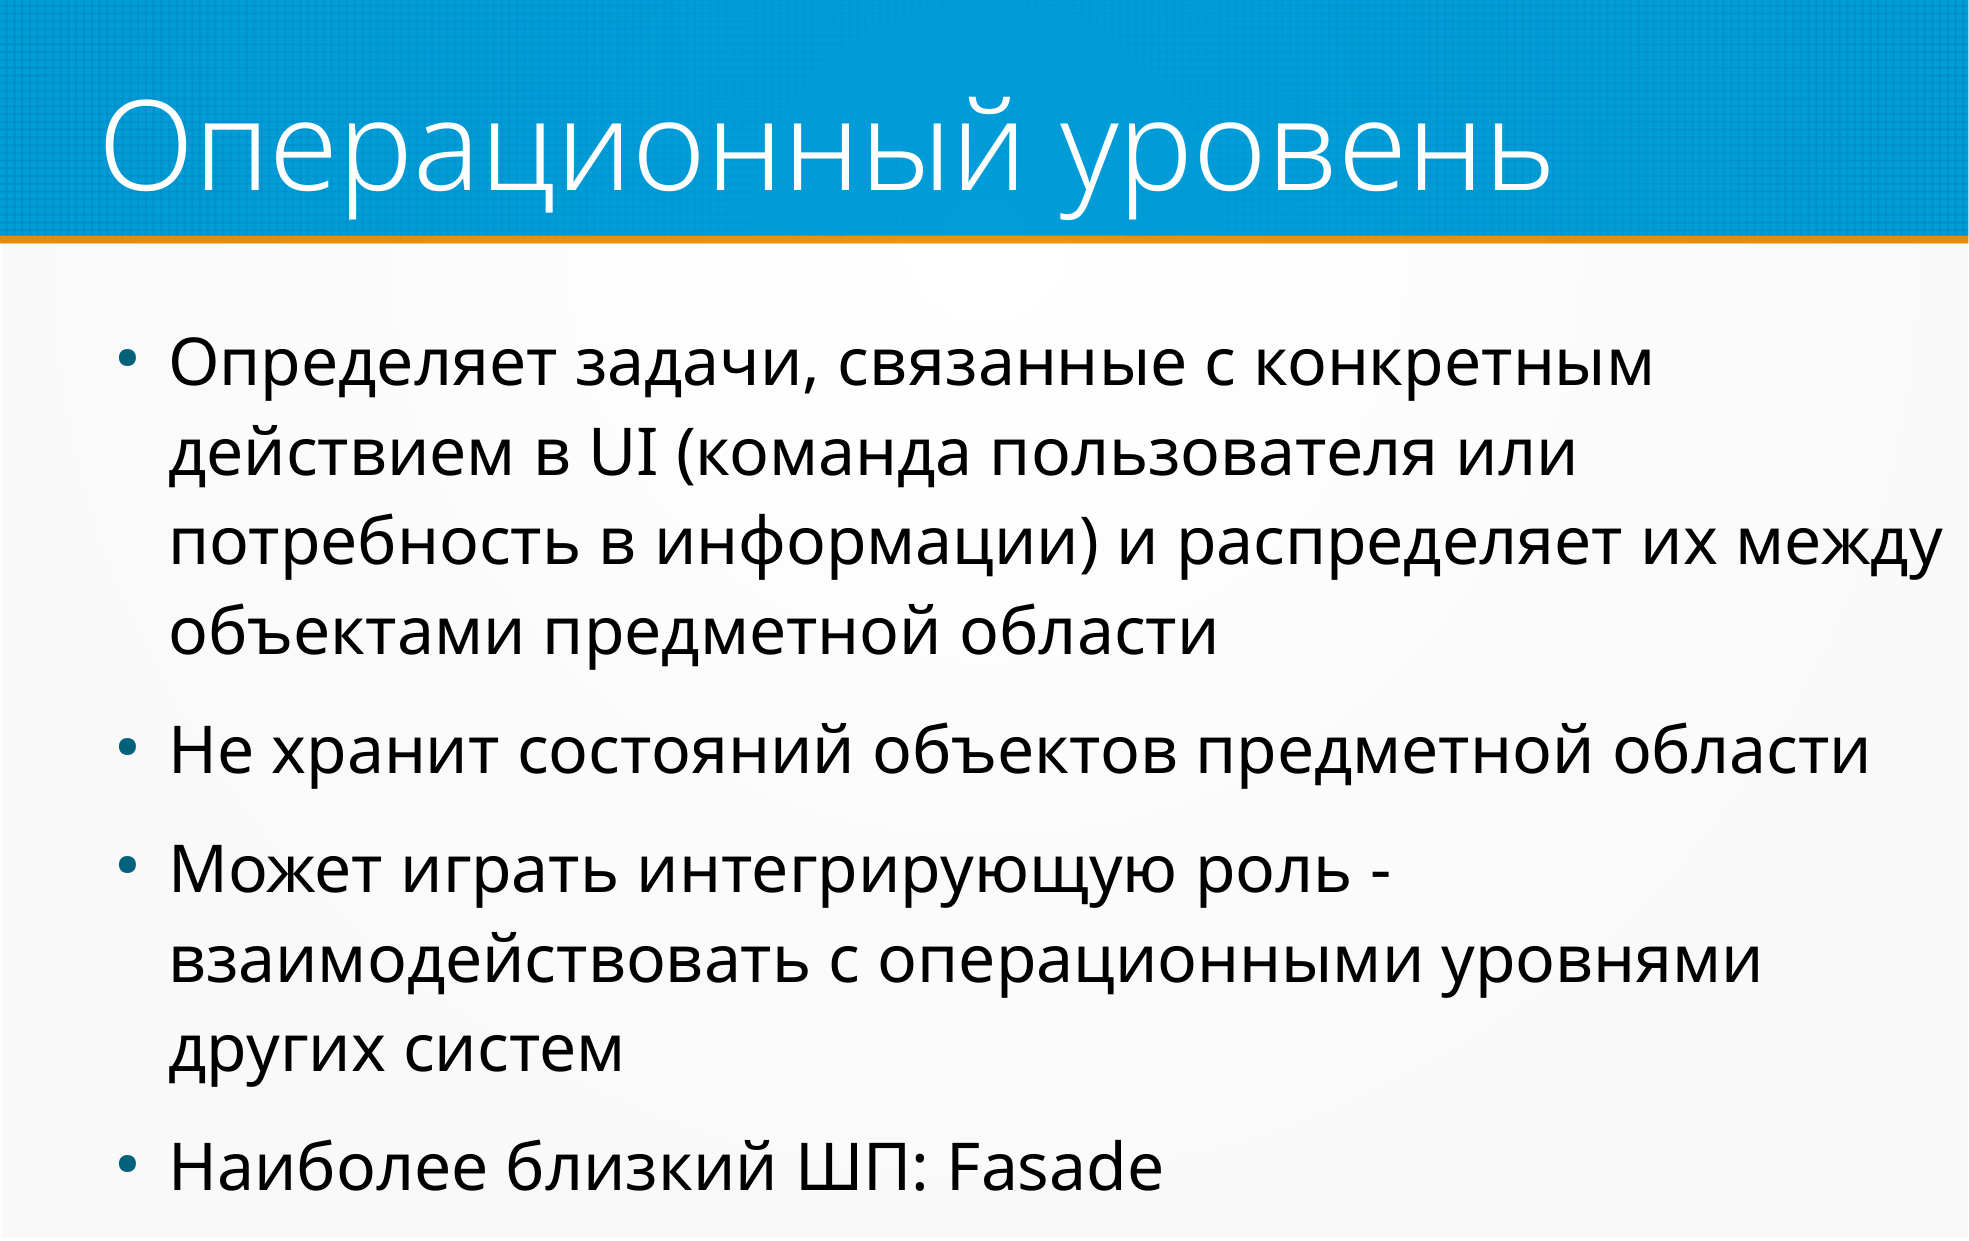

# Операционный уровень
Определяет задачи, связанные с конкретным действием в UI (команда пользователя или потребность в информации) и распределяет их между объектами предметной области
Не хранит состояний объектов предметной области
Может играть интегрирующую роль - взаимодействовать с операционными уровнями других систем
Наиболее близкий ШП: Fasade